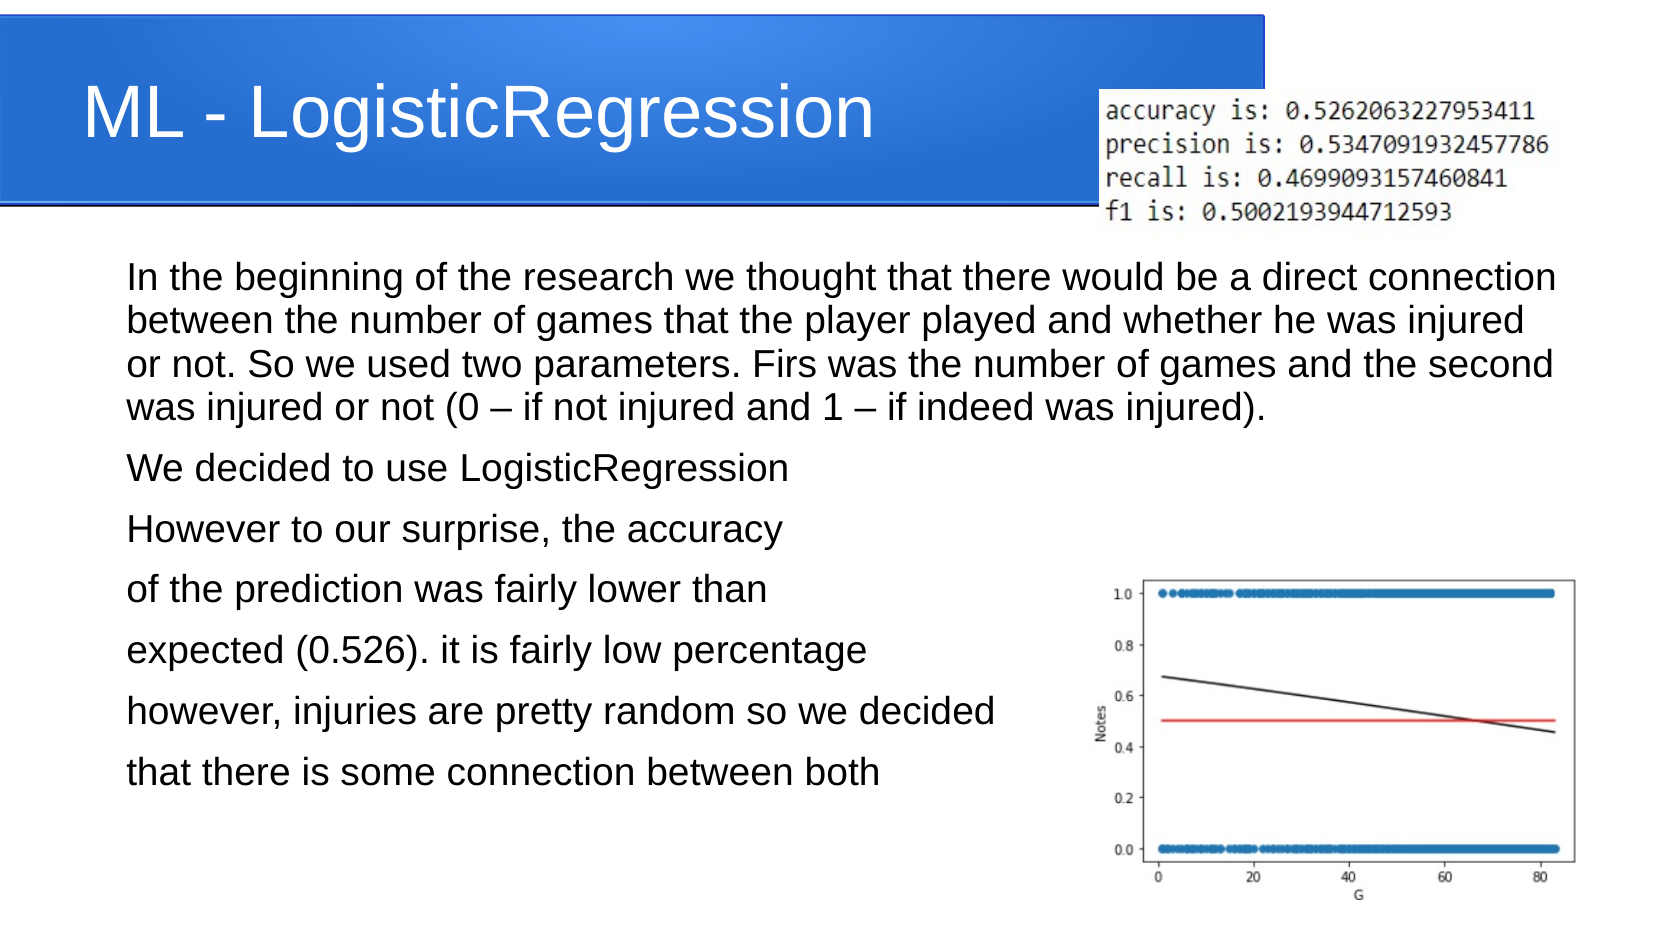

# ML - LogisticRegression
In the beginning of the research we thought that there would be a direct connection between the number of games that the player played and whether he was injured or not. So we used two parameters. Firs was the number of games and the second was injured or not (0 – if not injured and 1 – if indeed was injured).
We decided to use LogisticRegression
However to our surprise, the accuracy
of the prediction was fairly lower than
expected (0.526). it is fairly low percentage
however, injuries are pretty random so we decided
that there is some connection between both